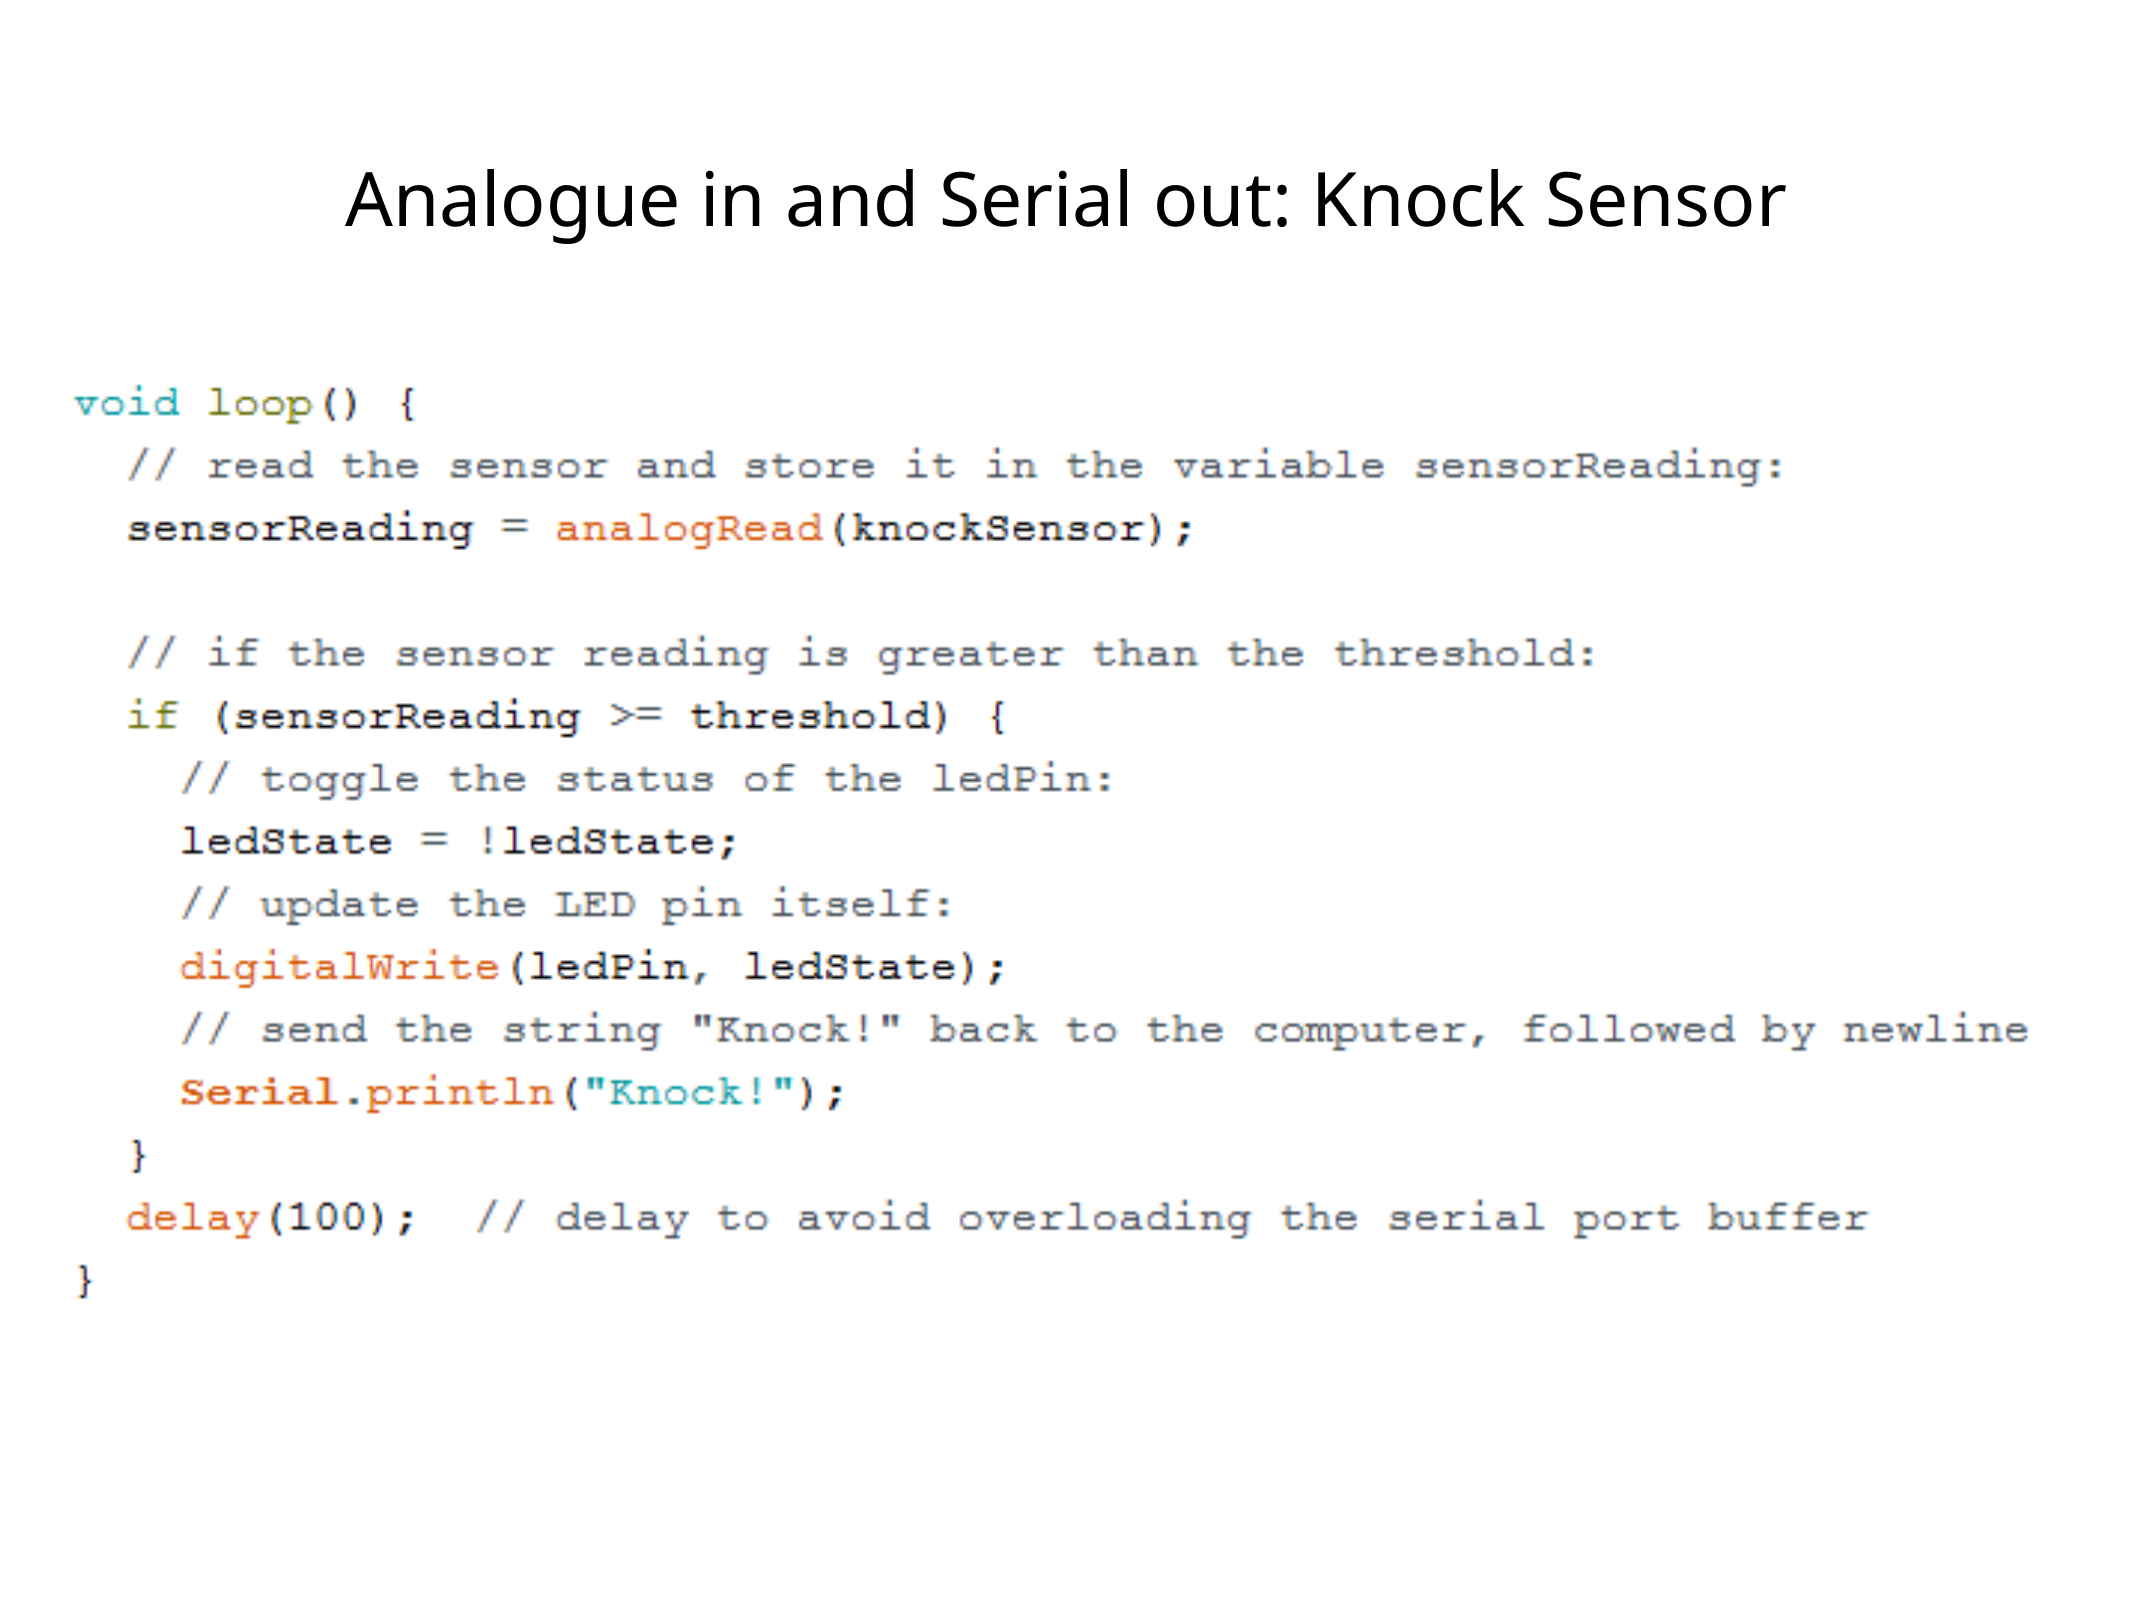

# Analogue in and Serial out: Knock Sensor